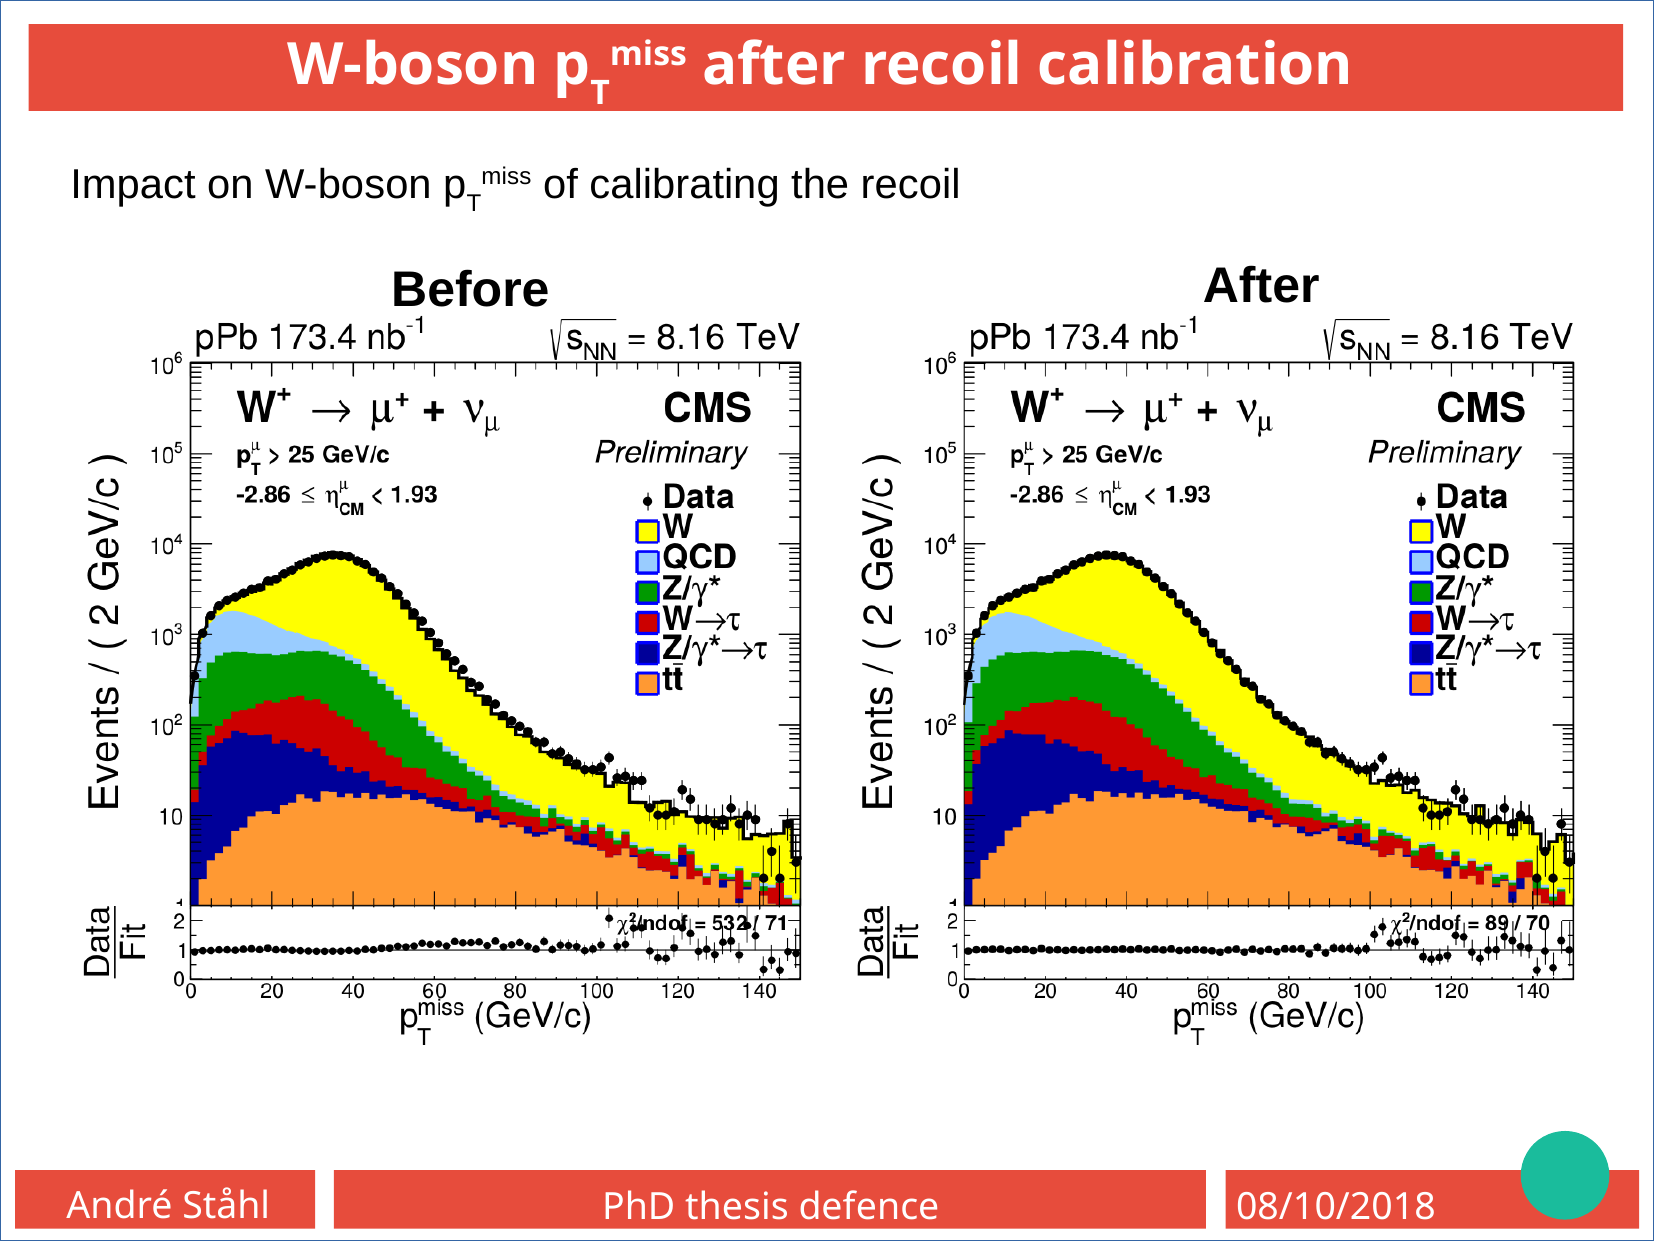

# W-boson pTmiss after recoil calibration
Impact on W-boson pTmiss of calibrating the recoil
After
Before
08/10/2018